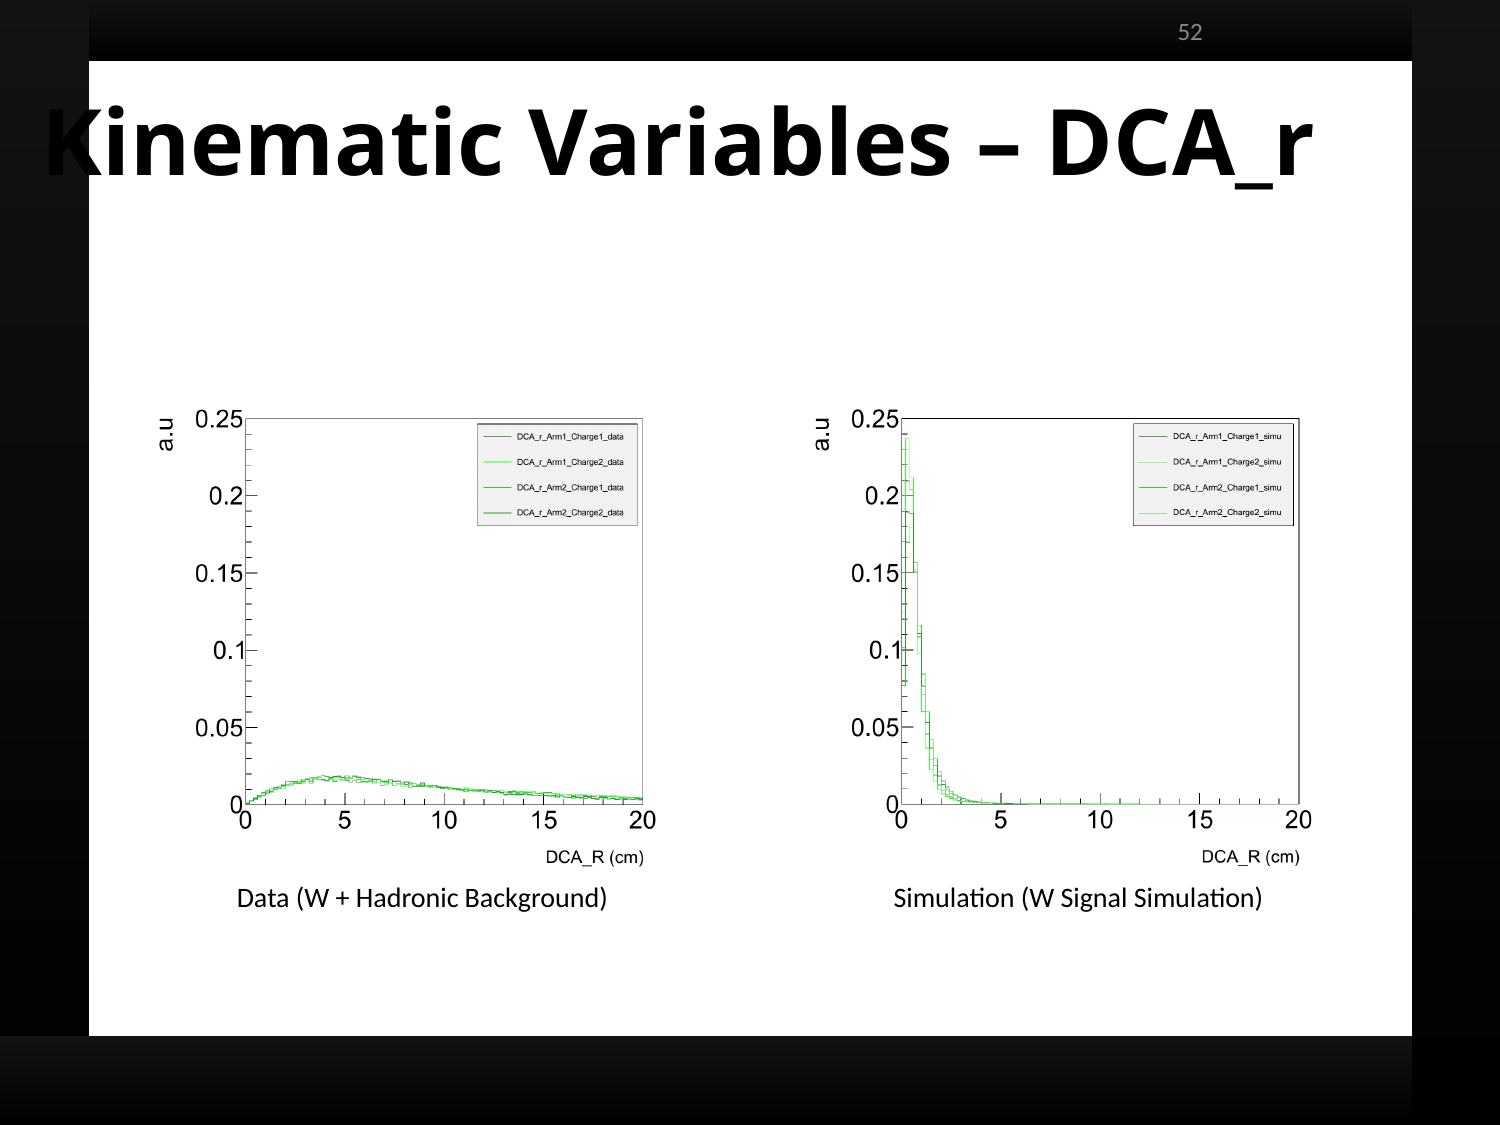

52
# Kinematic Variables – DCA_r
Data (W + Hadronic Background)
Simulation (W Signal Simulation)